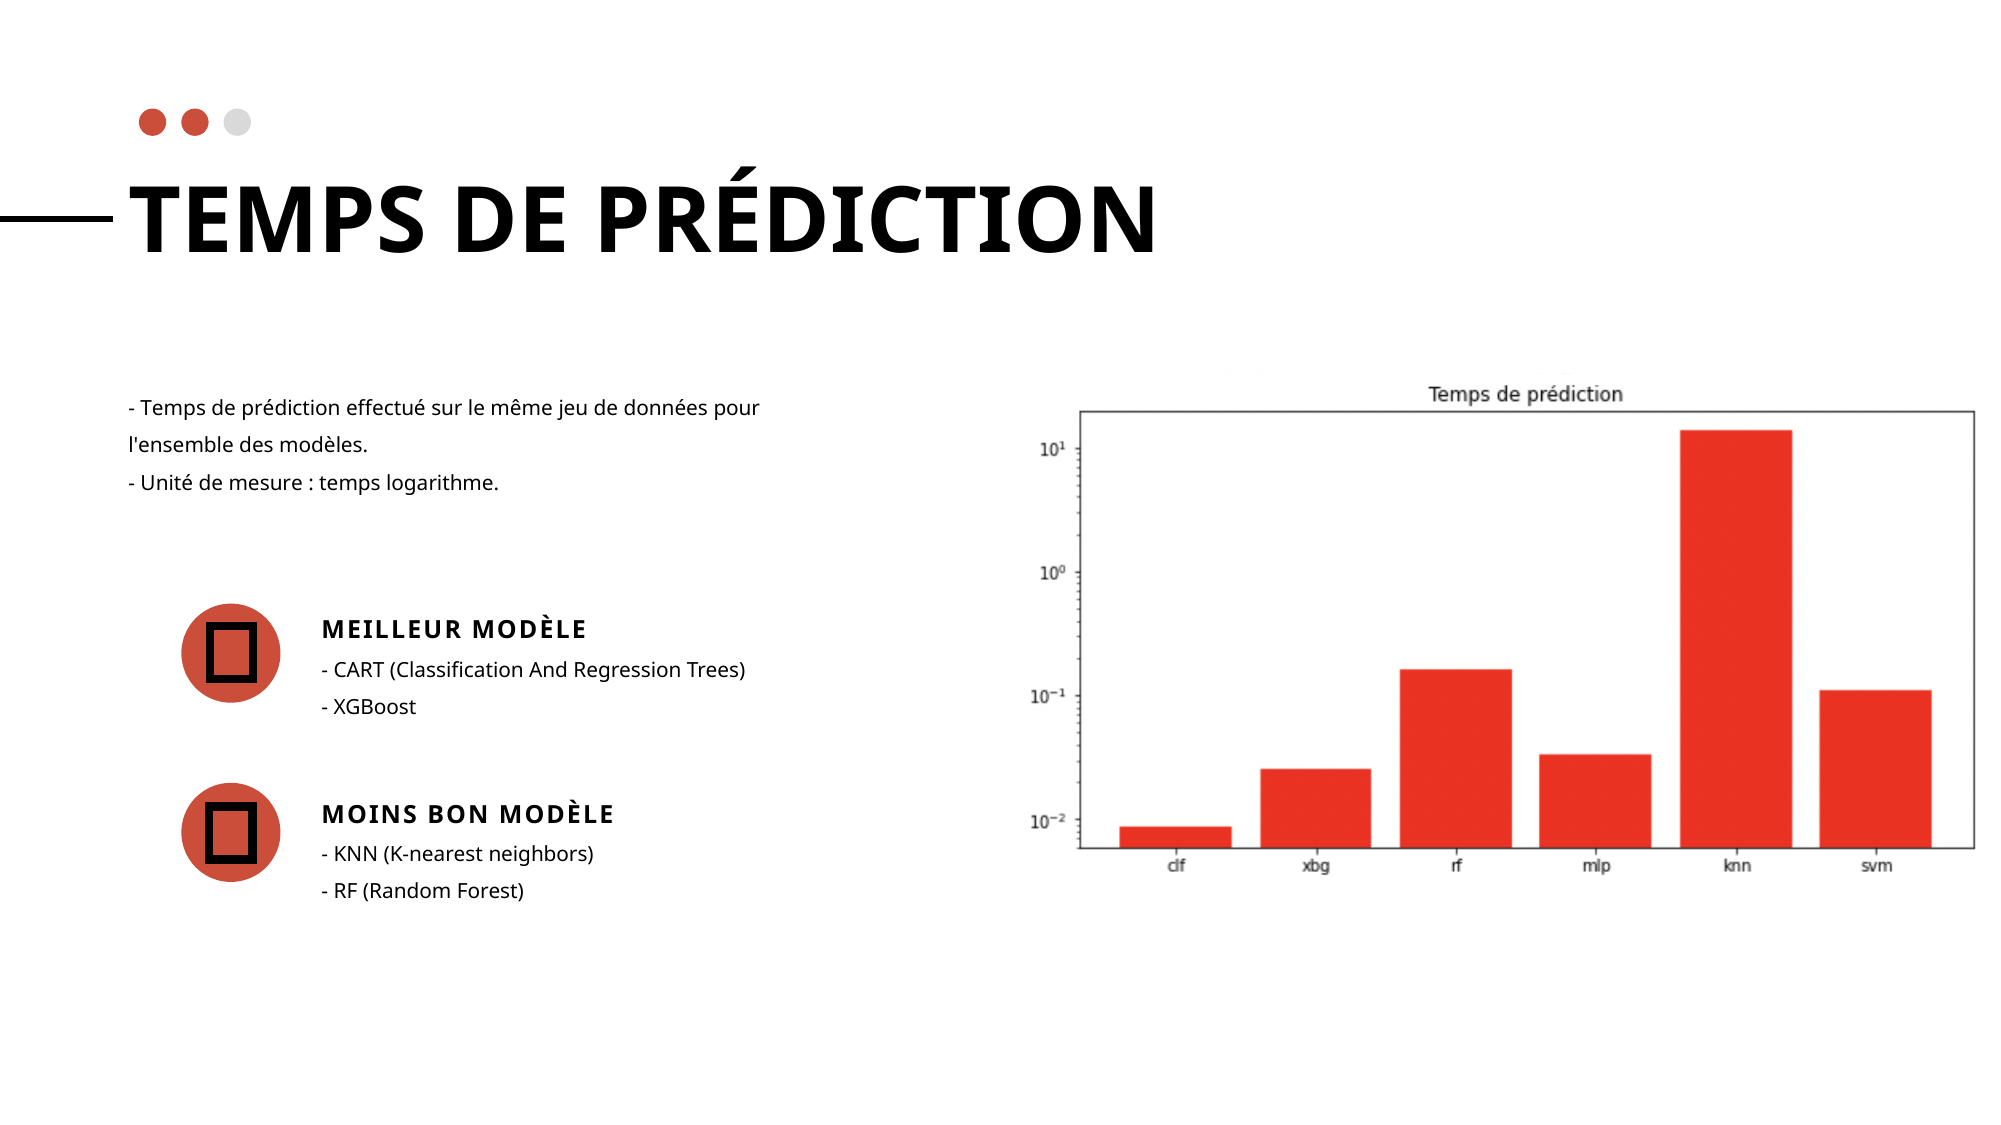

TEMPS DE PRÉDICTION
- Temps de prédiction effectué sur le même jeu de données pour l'ensemble des modèles.
- Unité de mesure : temps logarithme.

MEILLEUR MODÈLE
- CART (Classification And Regression Trees)
- XGBoost
‘’No design works unless it embodies ideas that are held common by the people for whom the object is intended.’’
MOINS BON MODÈLE
- KNN (K-nearest neighbors)
- RF (Random Forest)